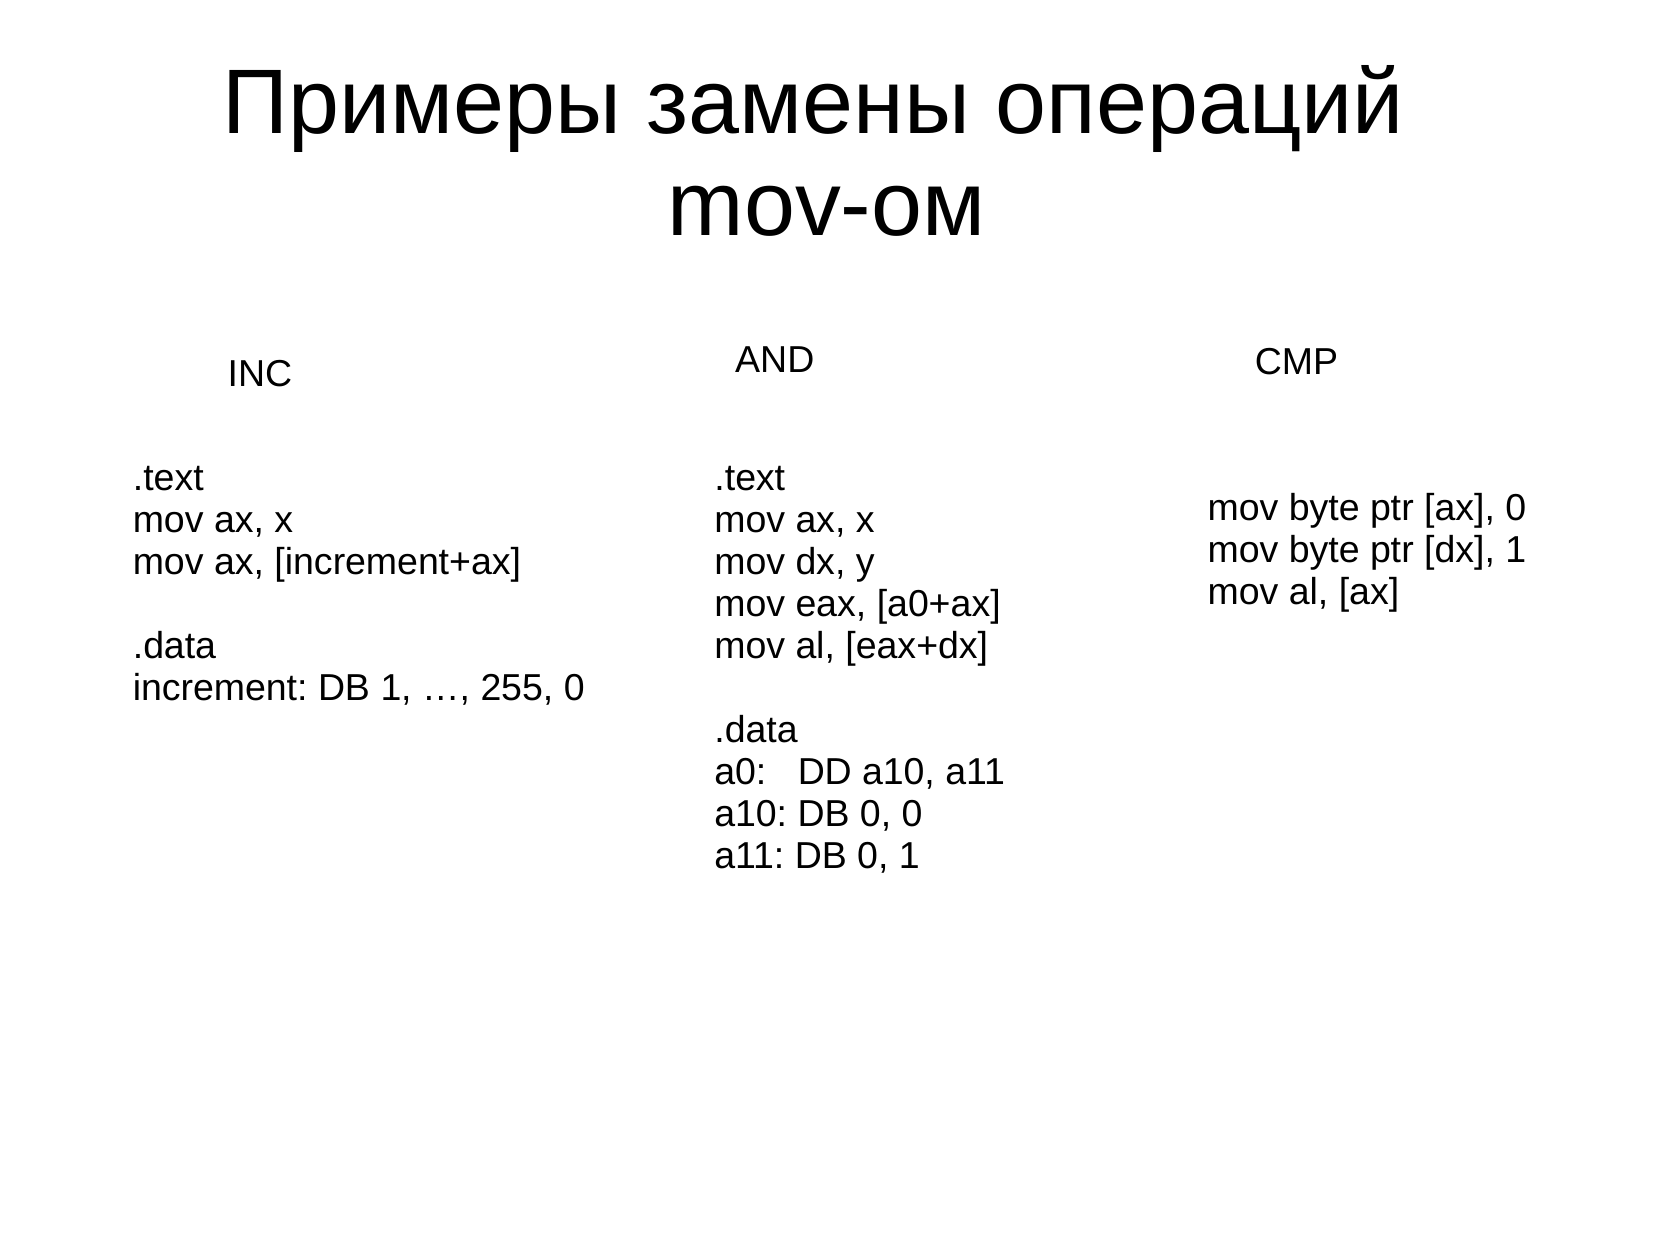

# Примеры замены операций mov-ом
AND
CMP
INC
mov byte ptr [ax], 0
mov byte ptr [dx], 1
mov al, [ax]
.text
mov ax, x
mov ax, [increment+ax]
.data
increment: DB 1, …, 255, 0
.text
mov ax, x
mov dx, y
mov eax, [a0+ax]
mov al, [eax+dx]
.data
a0: DD a10, a11
a10: DB 0, 0
a11: DB 0, 1